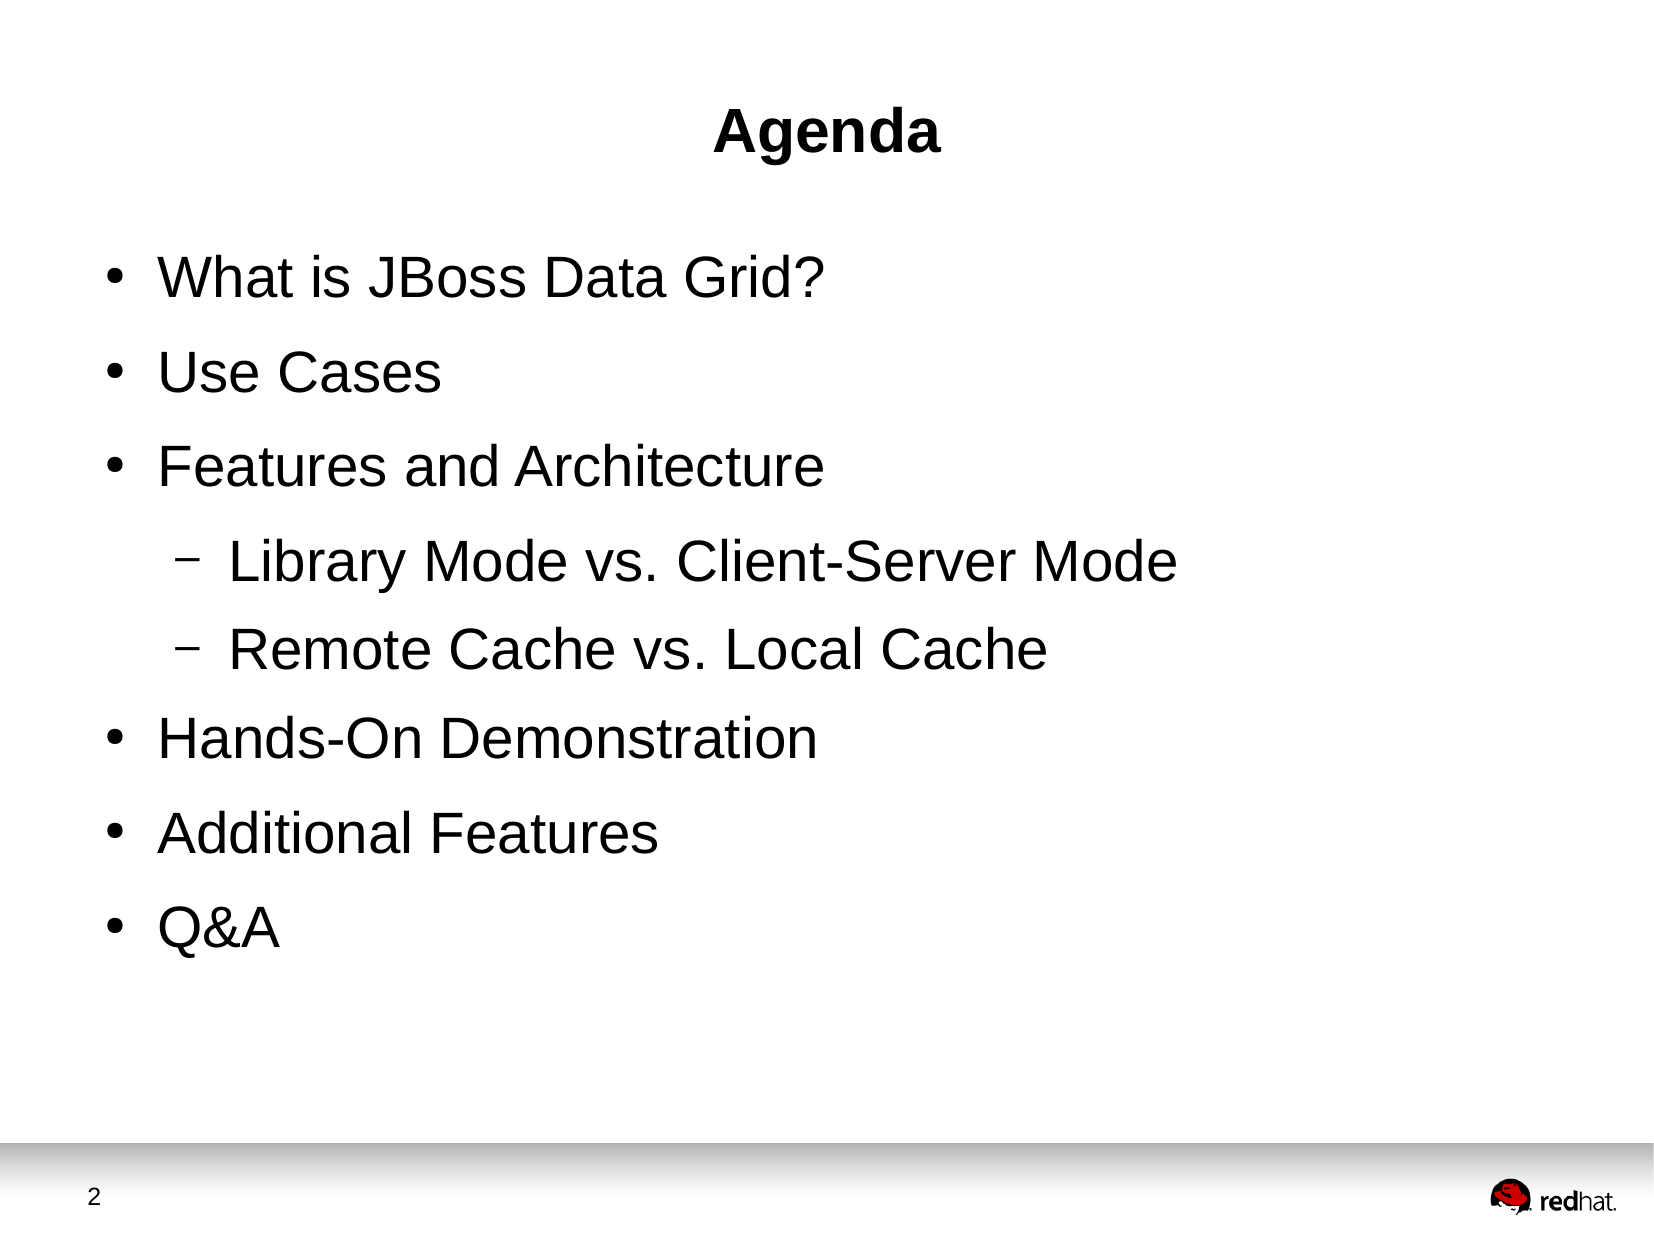

# Agenda
What is JBoss Data Grid?
Use Cases
Features and Architecture
Library Mode vs. Client-Server Mode
Remote Cache vs. Local Cache
Hands-On Demonstration
Additional Features
Q&A